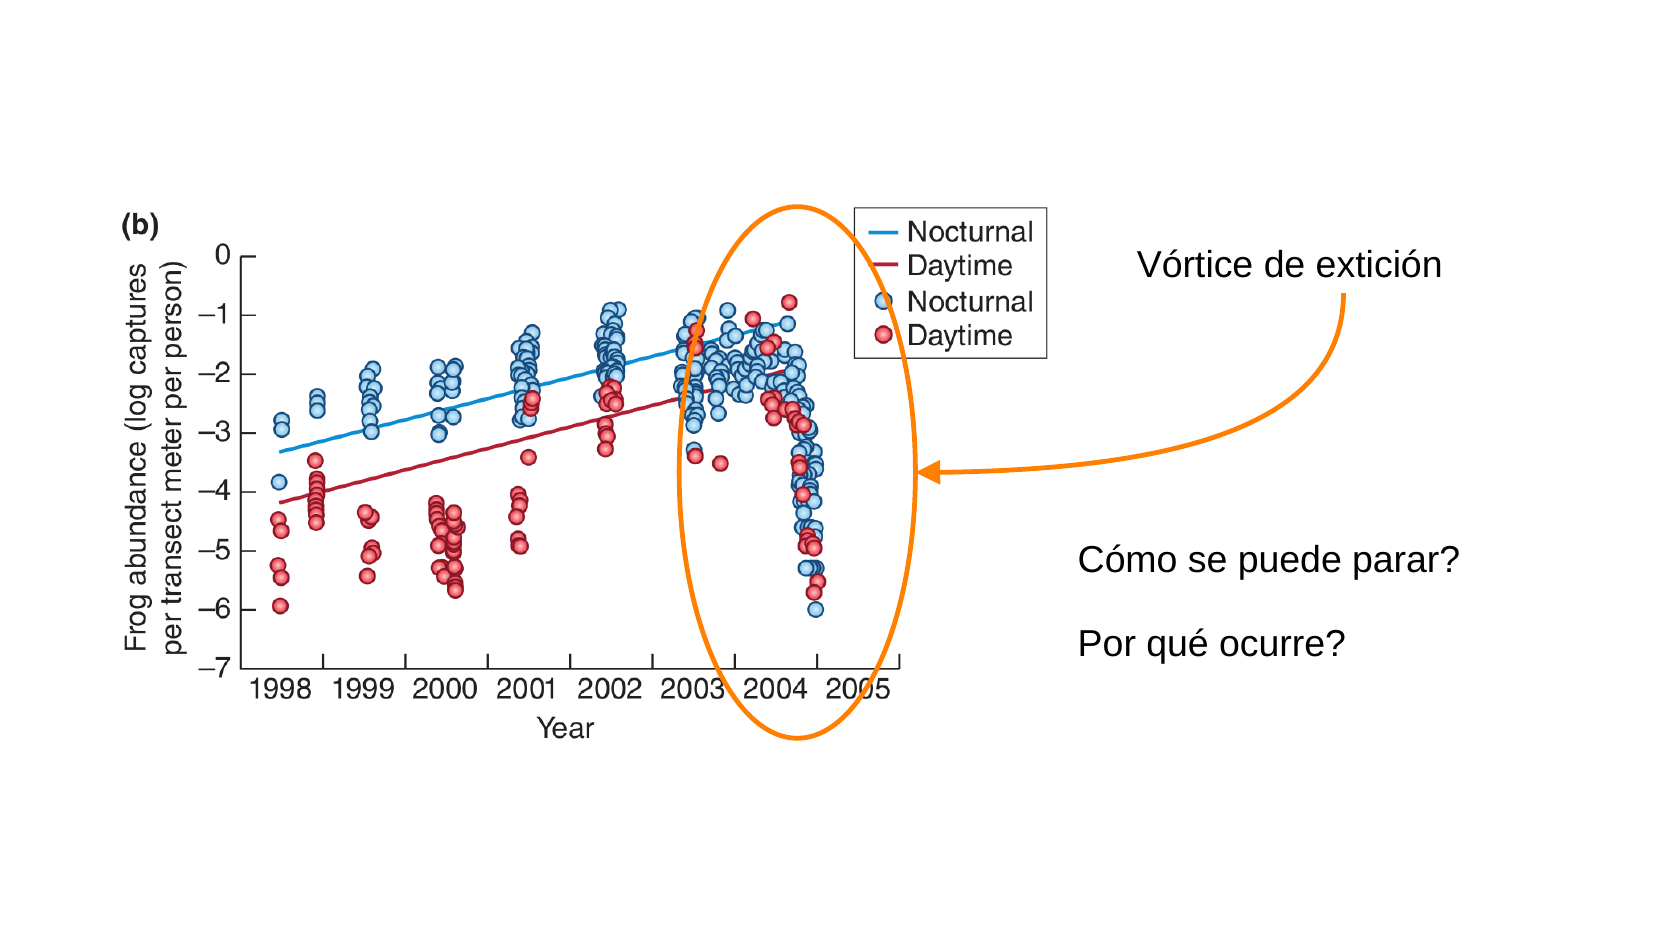

Vórtice de extición
Cómo se puede parar?
Por qué ocurre?